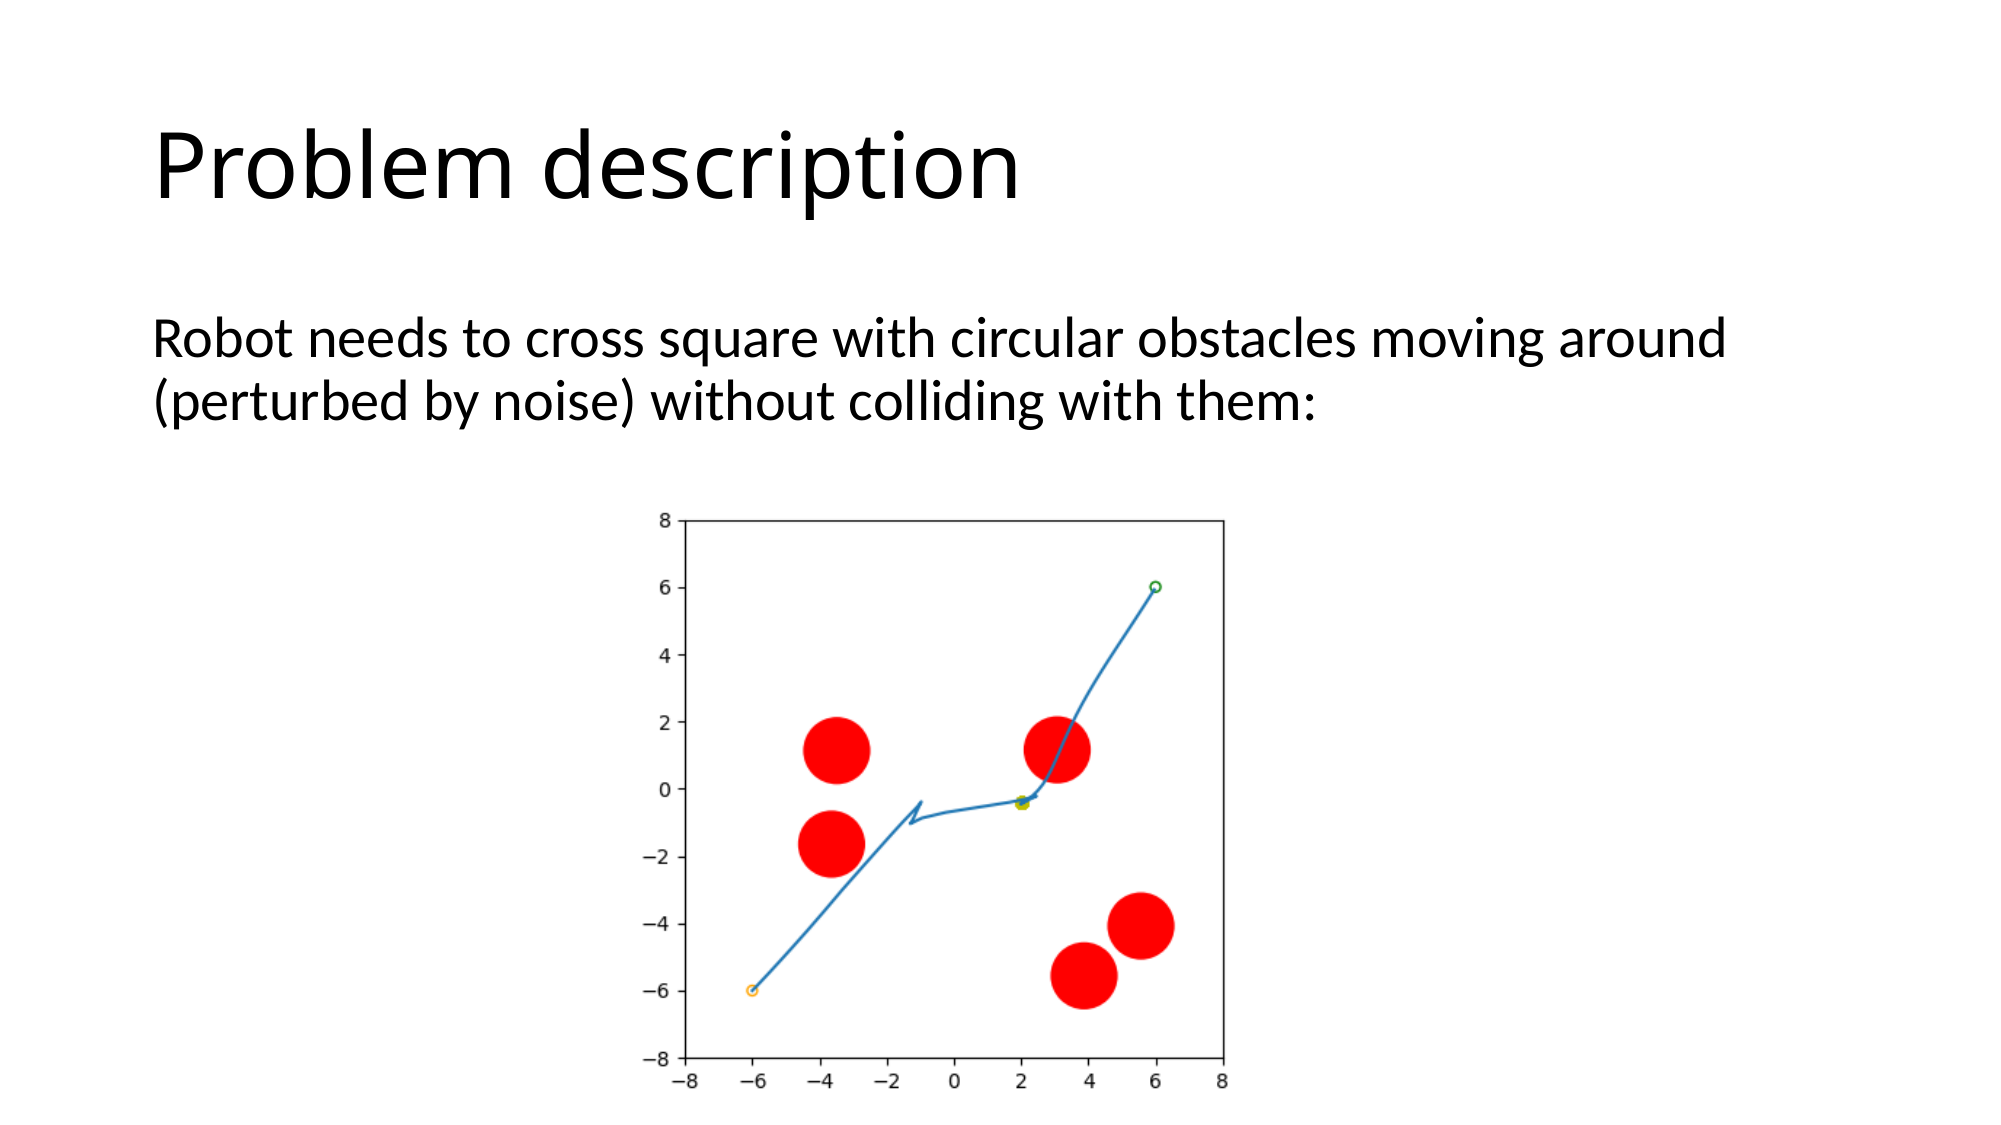

# Problem description
Robot needs to cross square with circular obstacles moving around (perturbed by noise) without colliding with them: